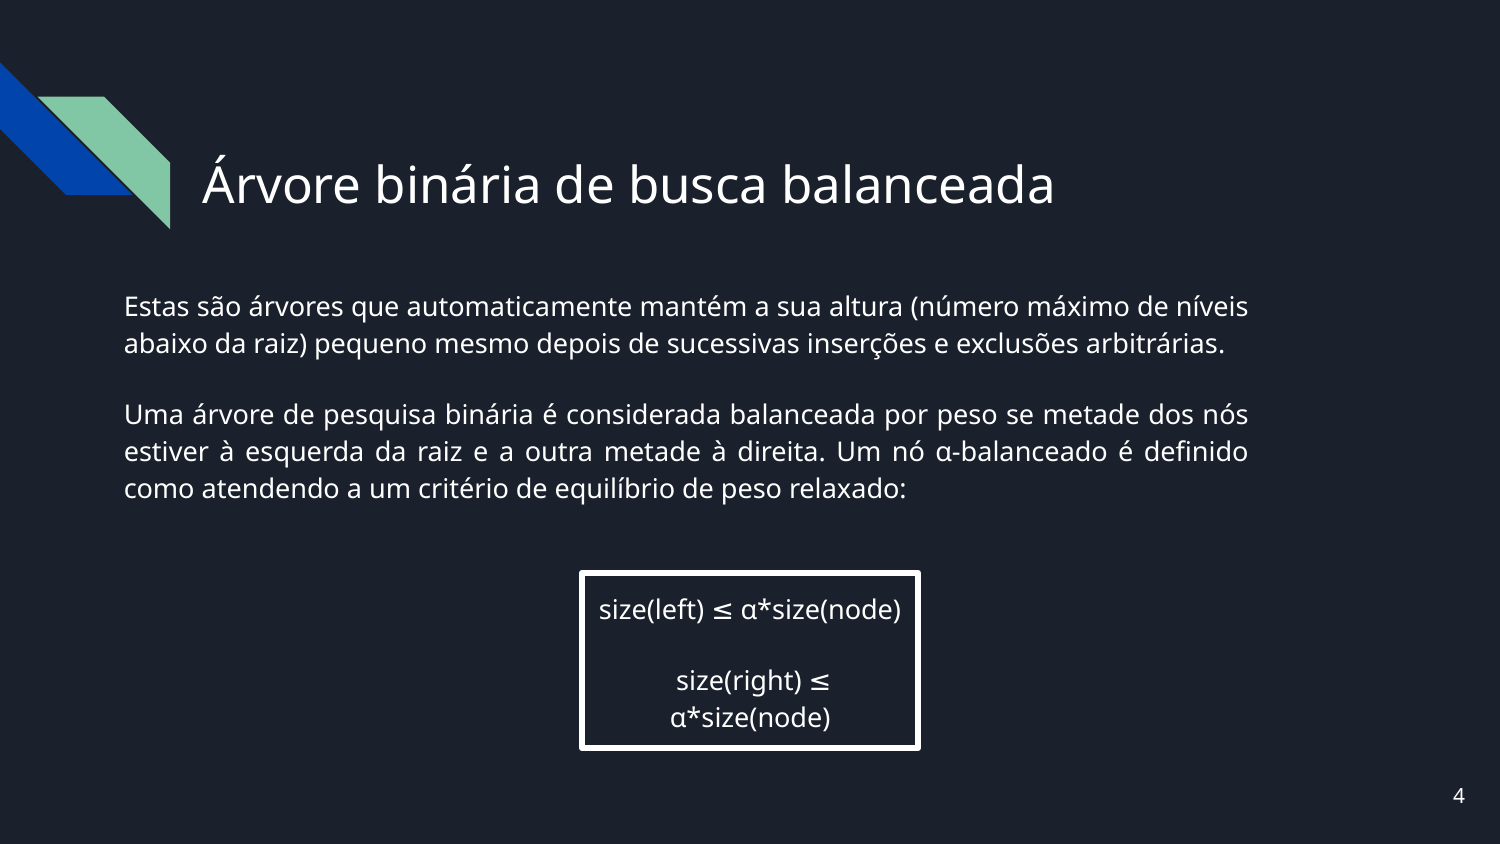

# Árvore binária de busca balanceada
Estas são árvores que automaticamente mantém a sua altura (número máximo de níveis abaixo da raiz) pequeno mesmo depois de sucessivas inserções e exclusões arbitrárias.
Uma árvore de pesquisa binária é considerada balanceada por peso se metade dos nós estiver à esquerda da raiz e a outra metade à direita. Um nó α-balanceado é definido como atendendo a um critério de equilíbrio de peso relaxado:
size(left) ≤ α*size(node)
 size(right) ≤ α*size(node)